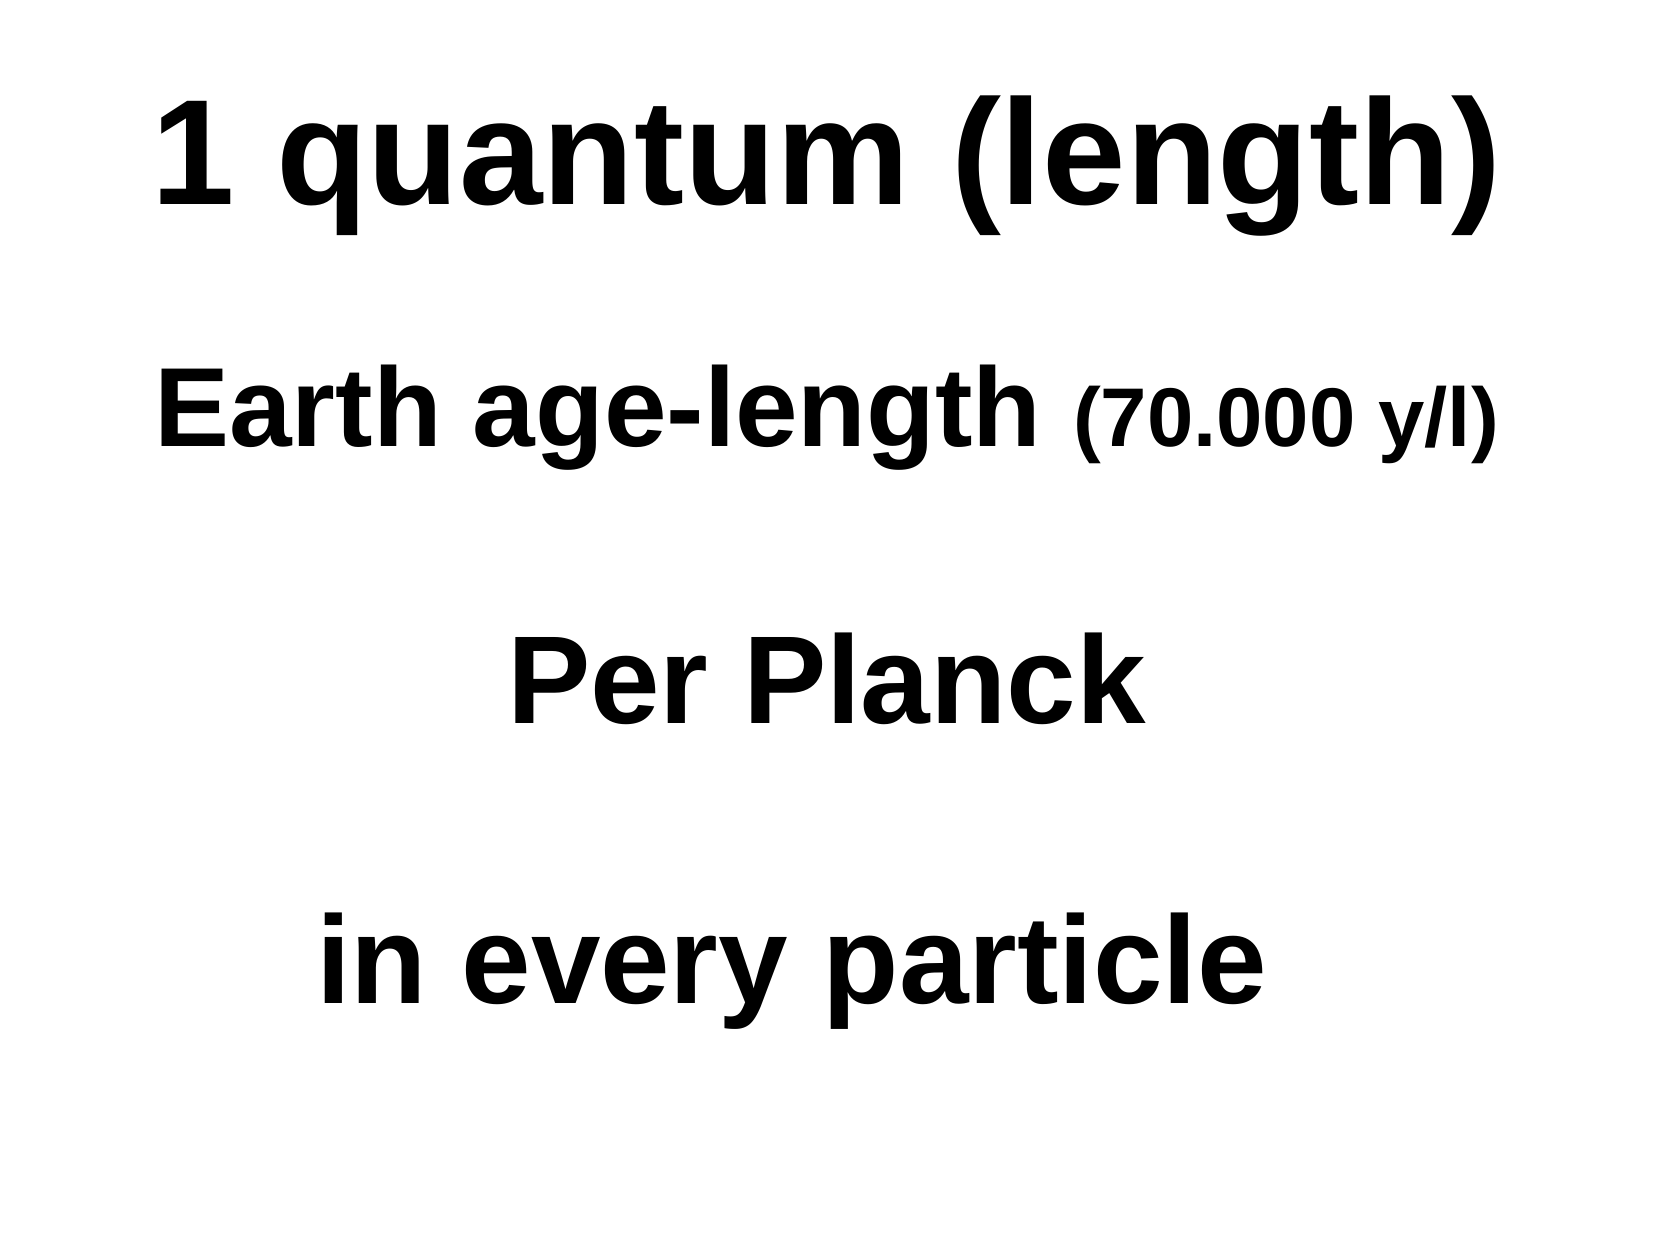

# 1 quantum (length)
Earth age-length (70.000 y/l)
Per Planck
in every particle